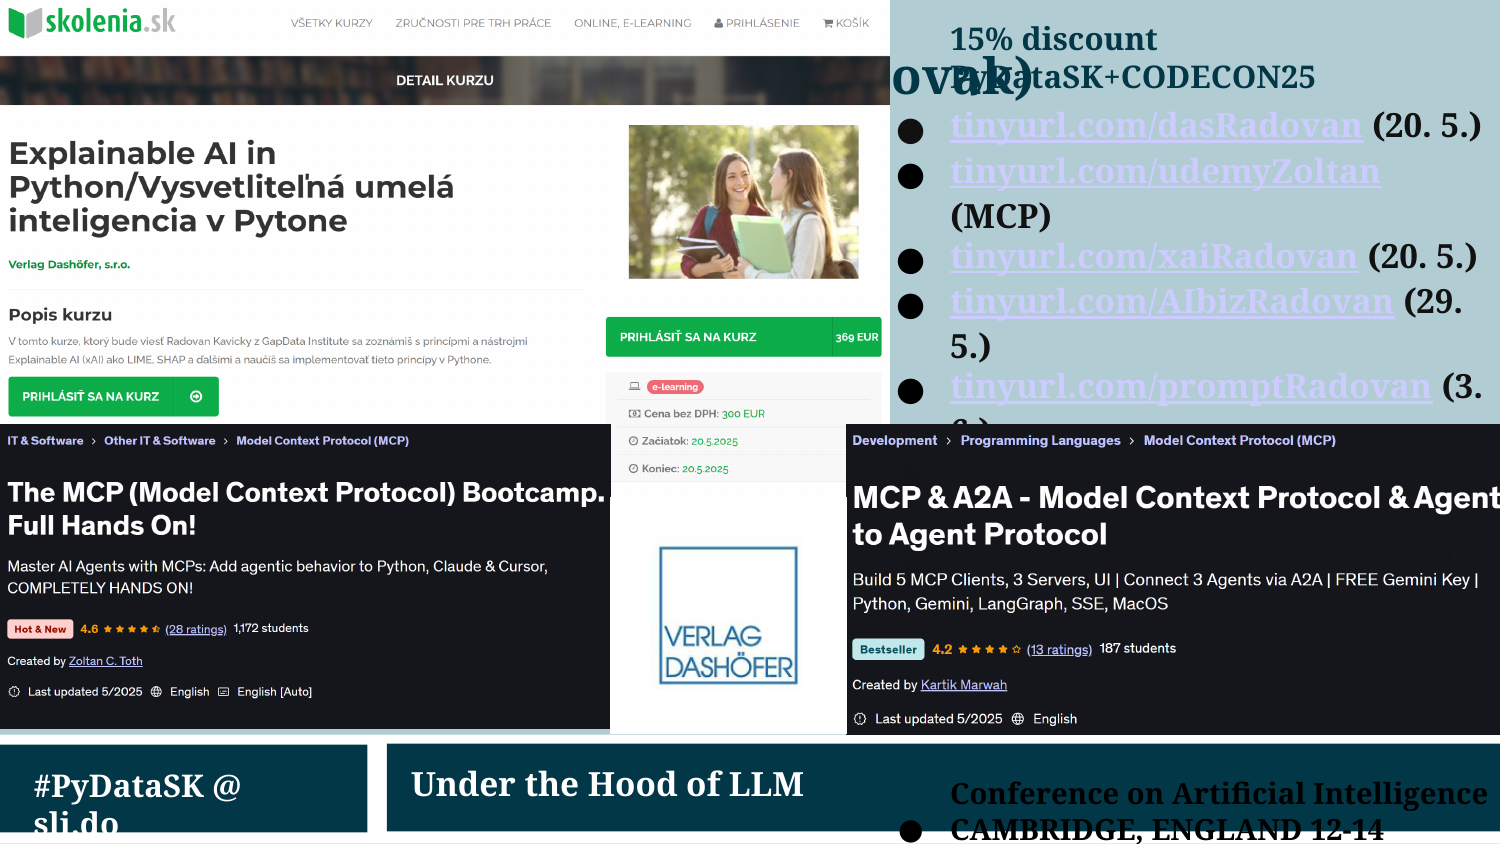

(xAI) English Exam (translation/Slovak)
15% discount PyDataSK+CODECON25
tinyurl.com/dasRadovan (20. 5.)
tinyurl.com/udemyZoltan (MCP)
tinyurl.com/xaiRadovan (20. 5.)
tinyurl.com/AIbizRadovan (29. 5.)
tinyurl.com/promptRadovan (3. 6.)
tinyurl.com/AItoolsRadovan (5. 6.)
tinyurl.com/AIdevRadovan (16. 6.)
tinyurl.com/udemyA2A (A2A)
Conference on Artificial Intelligence
CAMBRIDGE, ENGLAND 12-14 DECEMBER 2023
AI-2023 is the 43-rd Annual International Conference of the British Computer Society's Specialist Group on Artificial
Under the Hood of LLM
#PyDataSK @ sli.do